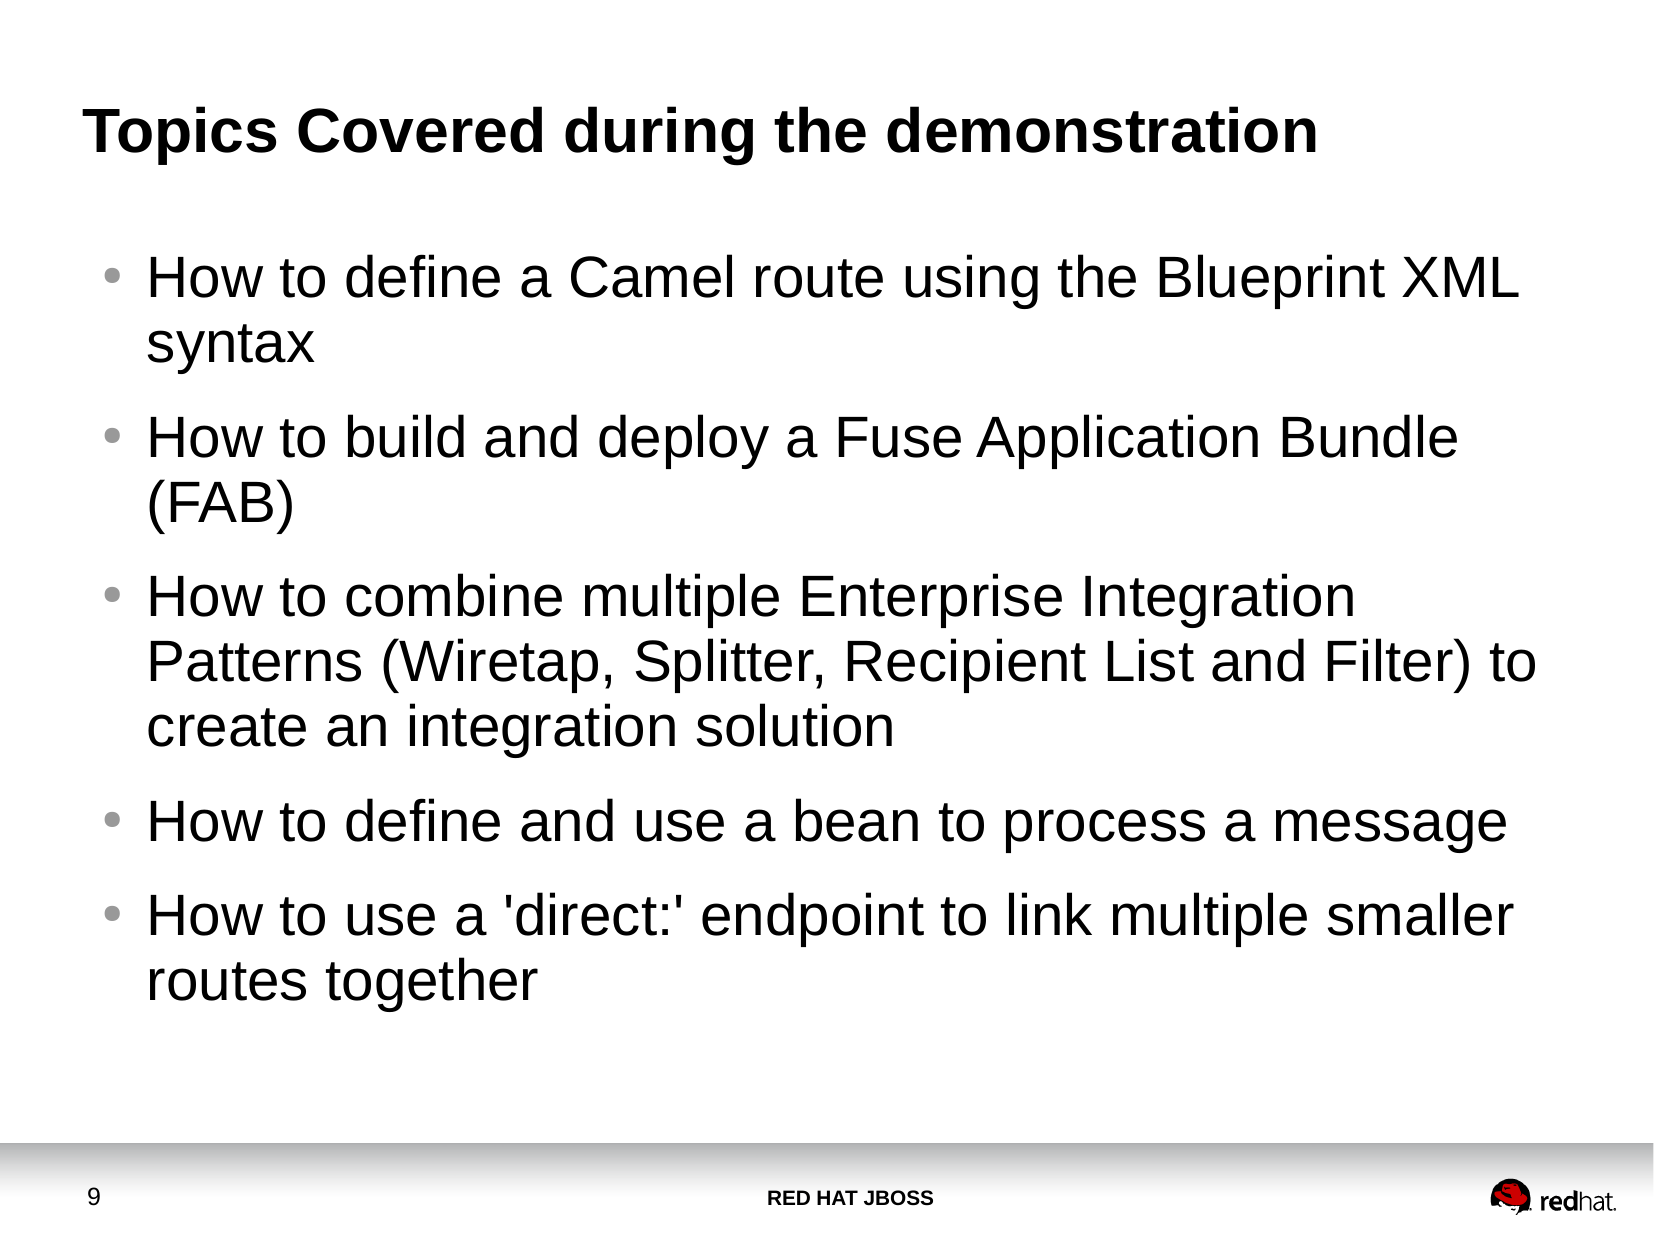

# Topics Covered during the demonstration
How to define a Camel route using the Blueprint XML syntax
How to build and deploy a Fuse Application Bundle (FAB)
How to combine multiple Enterprise Integration Patterns (Wiretap, Splitter, Recipient List and Filter) to create an integration solution
How to define and use a bean to process a message
How to use a 'direct:' endpoint to link multiple smaller routes together